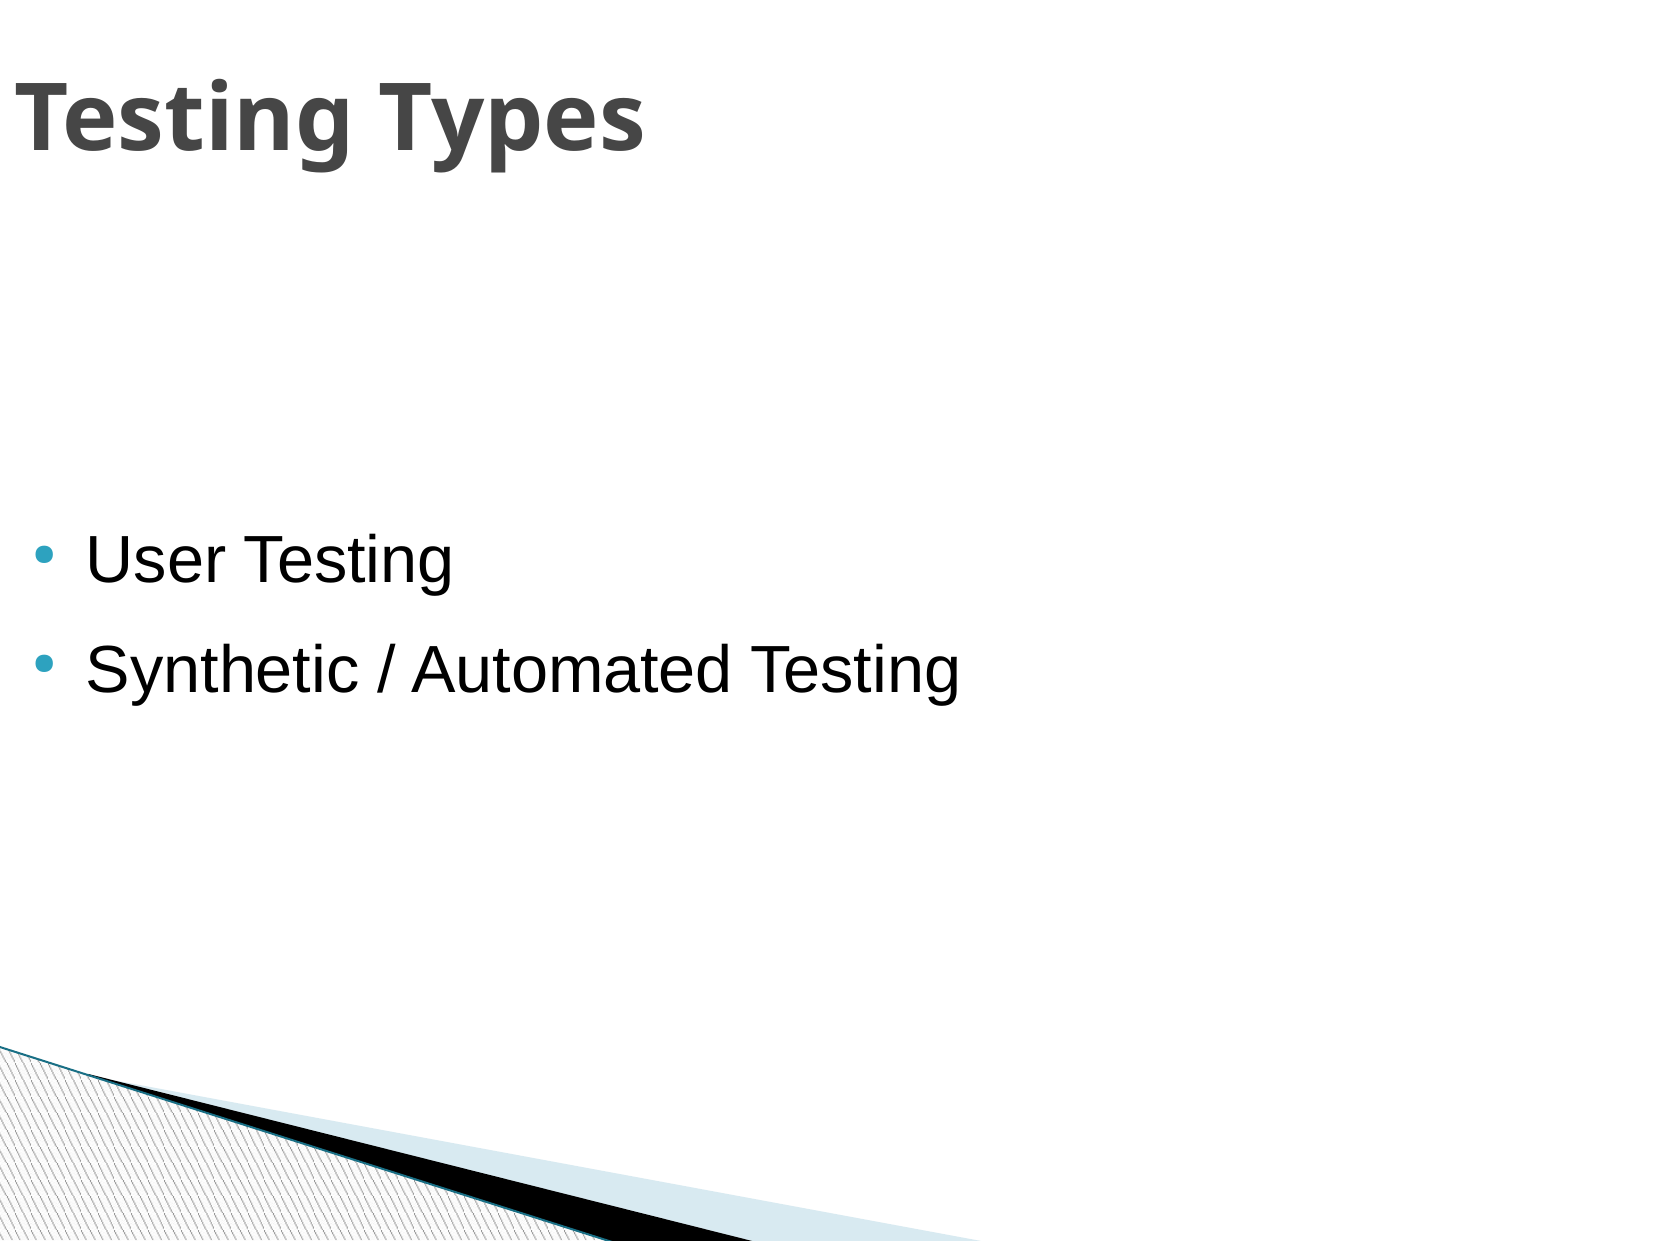

# Testing Types
User Testing
Synthetic / Automated Testing